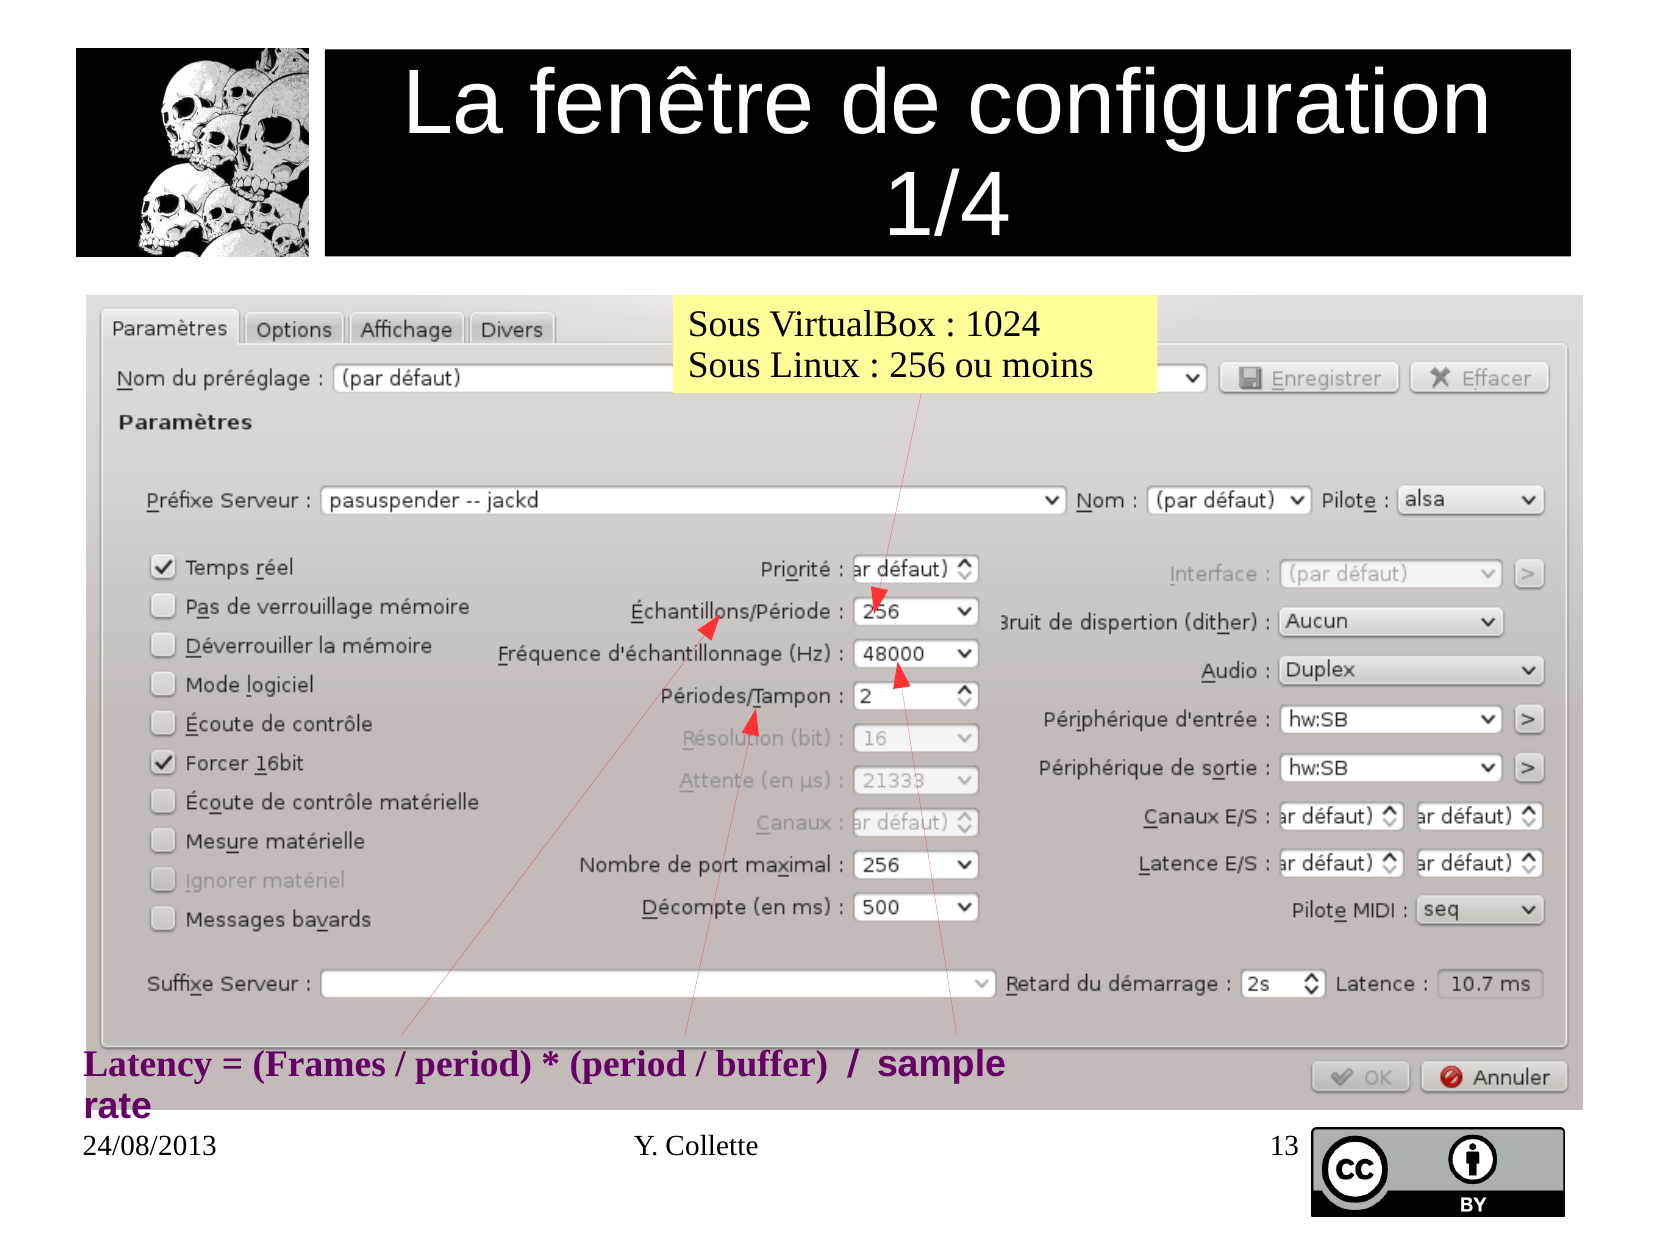

# La fenêtre de configuration 1/4
Sous VirtualBox : 1024
Sous Linux : 256 ou moins
Latency = (Frames / period) * (period / buffer) / sample rate
Y. Collette
13